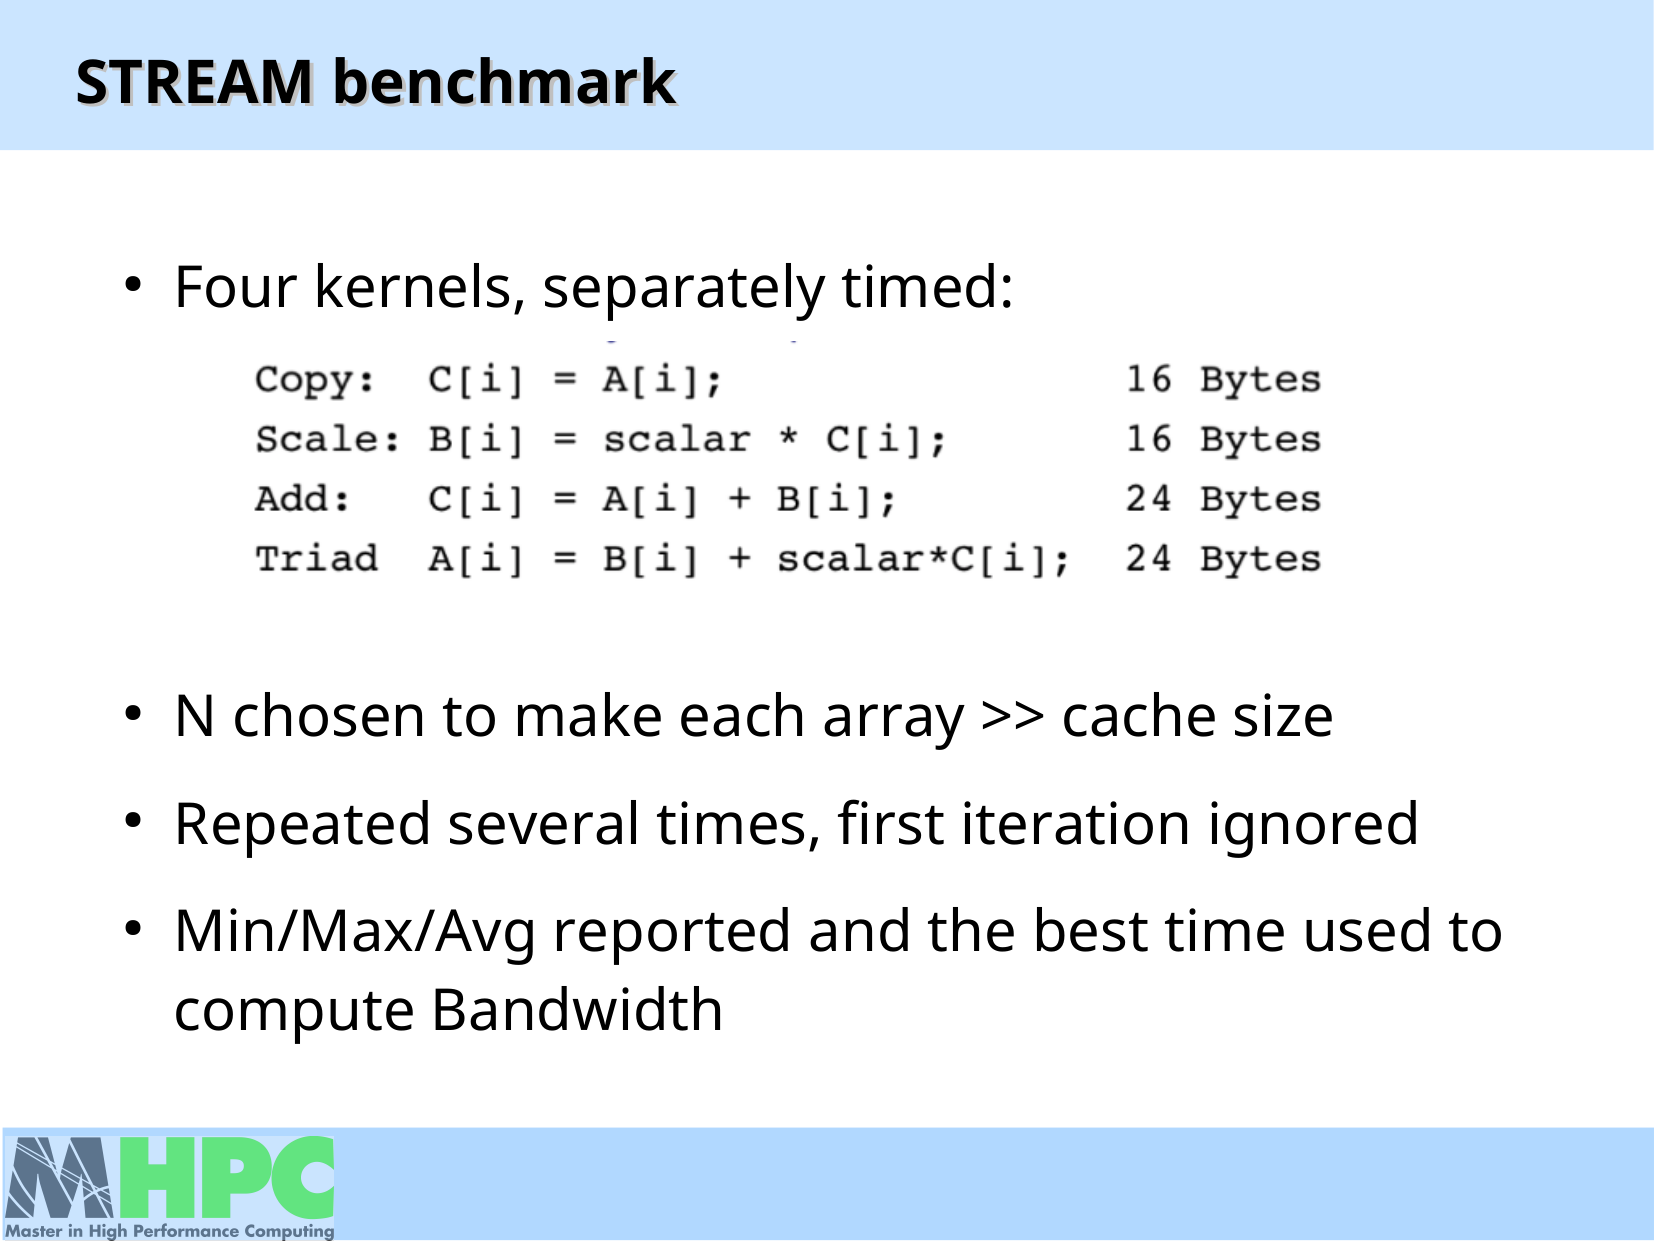

# STREAM benchmark
Four kernels, separately timed:
N chosen to make each array >> cache size
Repeated several times, first iteration ignored
Min/Max/Avg reported and the best time used to compute Bandwidth